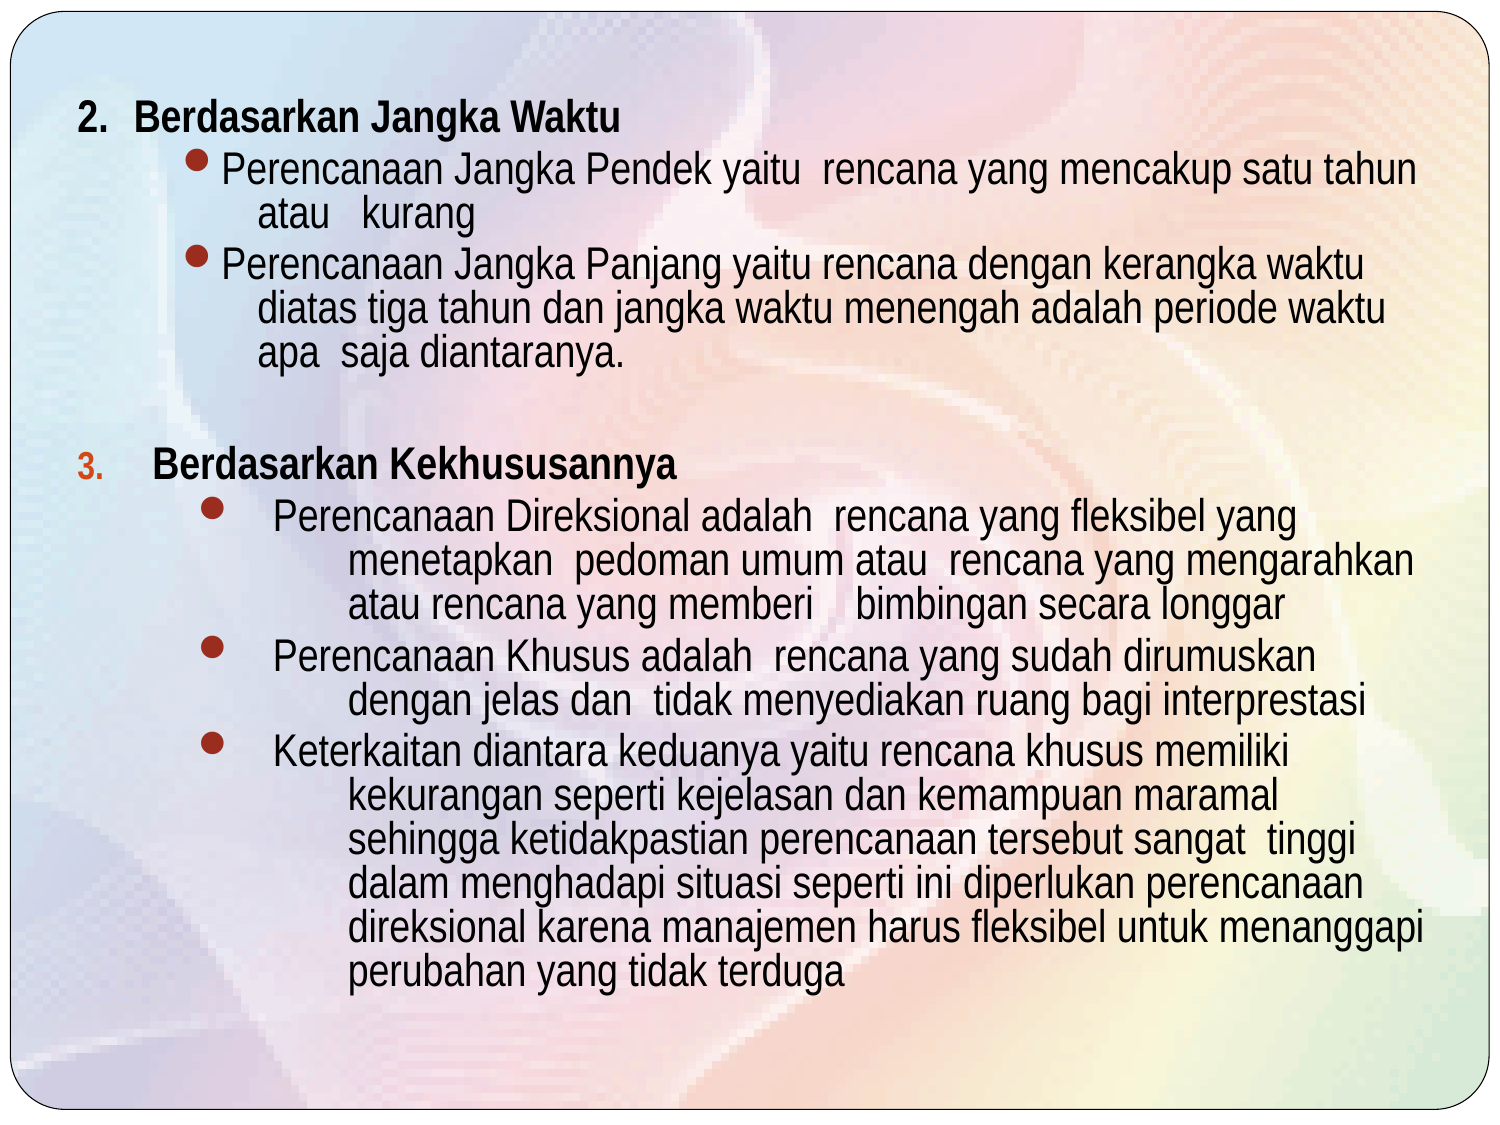

# Berdasarkan Jangka Waktu
Perencanaan Jangka Pendek yaitu rencana yang mencakup satu tahun atau kurang
Perencanaan Jangka Panjang yaitu rencana dengan kerangka waktu diatas tiga tahun dan jangka waktu menengah adalah periode waktu apa saja diantaranya.
Berdasarkan Kekhususannya
Perencanaan Direksional adalah rencana yang fleksibel yang menetapkan pedoman umum atau rencana yang mengarahkan atau rencana yang memberi bimbingan secara longgar
Perencanaan Khusus adalah rencana yang sudah dirumuskan dengan jelas dan tidak menyediakan ruang bagi interprestasi
Keterkaitan diantara keduanya yaitu rencana khusus memiliki kekurangan seperti kejelasan dan kemampuan maramal sehingga ketidakpastian perencanaan tersebut sangat tinggi dalam menghadapi situasi seperti ini diperlukan perencanaan direksional karena manajemen harus fleksibel untuk menanggapi perubahan yang tidak terduga